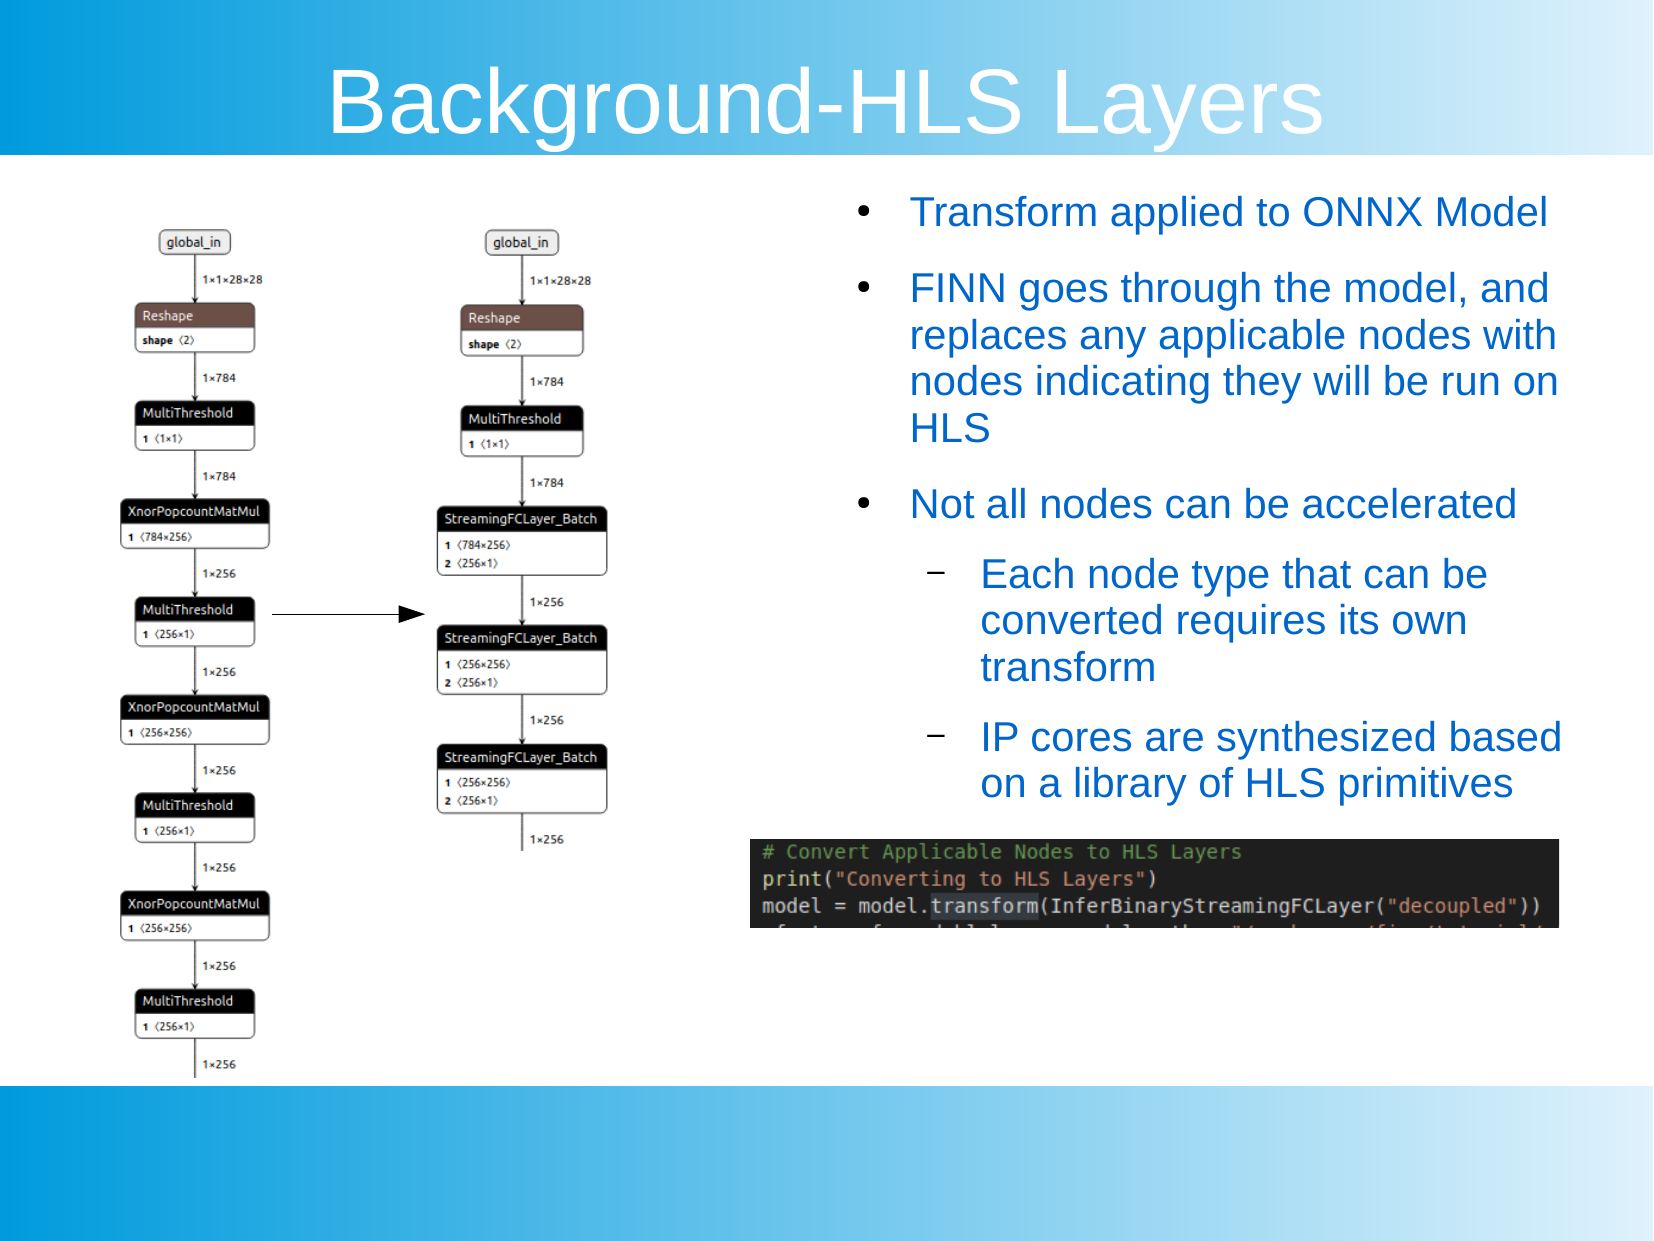

# Background-HLS Layers
Transform applied to ONNX Model
FINN goes through the model, and replaces any applicable nodes with nodes indicating they will be run on HLS
Not all nodes can be accelerated
Each node type that can be converted requires its own transform
IP cores are synthesized based on a library of HLS primitives